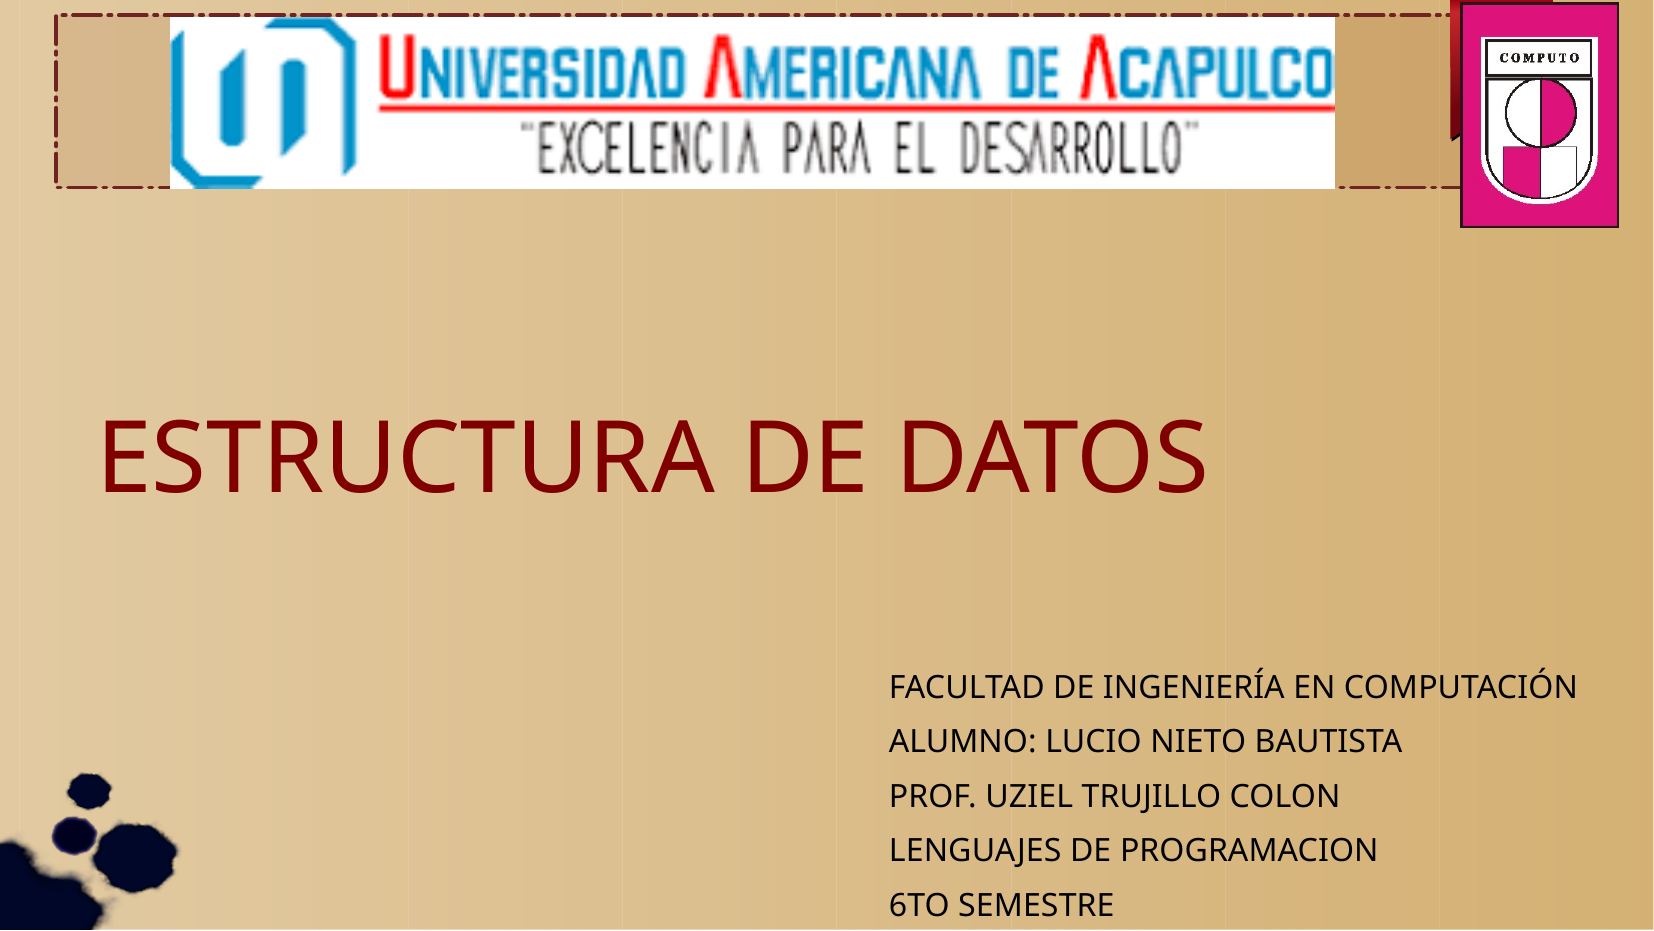

# Estructura de datos
Facultad de Ingeniería en Computación
Alumno: Lucio Nieto Bautista
Prof. UZIEL TRUJILLO COLON
Lenguajes de programacion
6to semestre